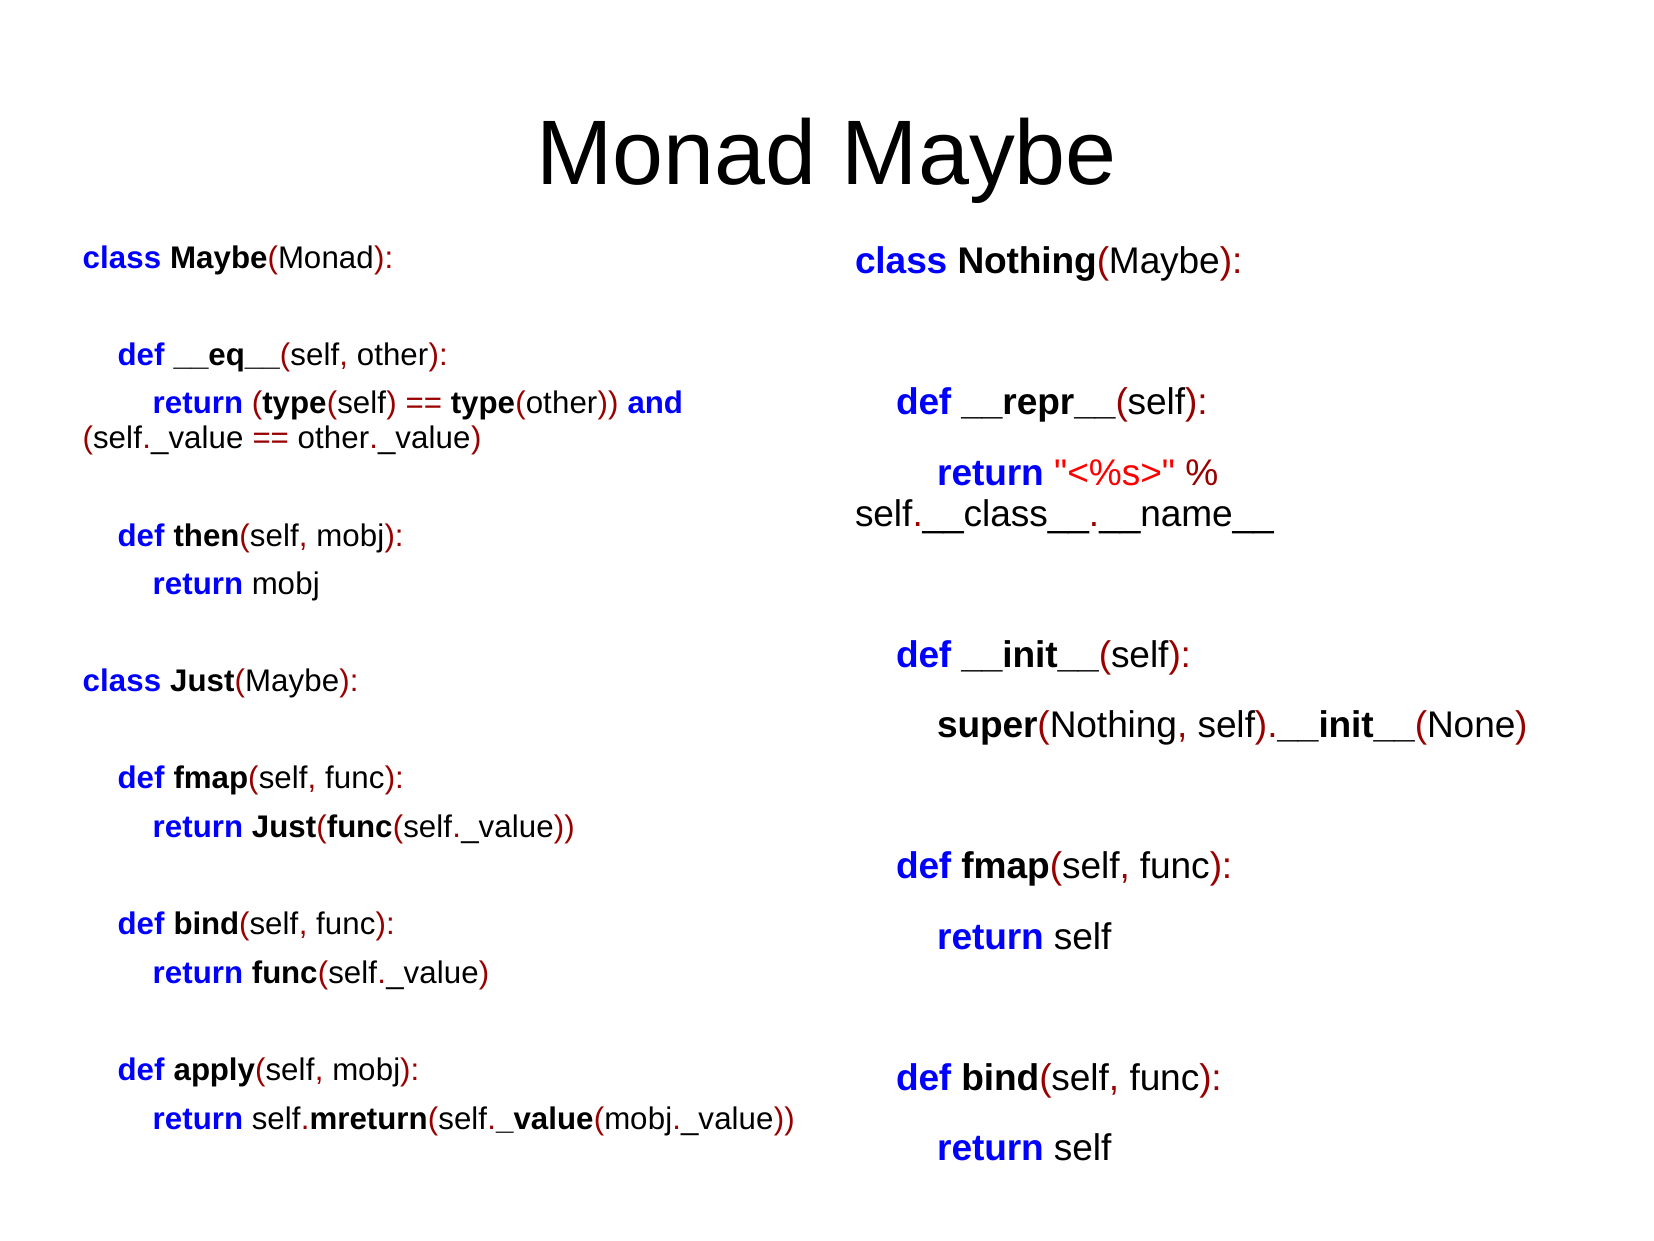

# Monad Maybe
class Maybe(Monad):
 def __eq__(self, other):
 return (type(self) == type(other)) and (self._value == other._value)
 def then(self, mobj):
 return mobj
class Just(Maybe):
 def fmap(self, func):
 return Just(func(self._value))
 def bind(self, func):
 return func(self._value)
 def apply(self, mobj):
 return self.mreturn(self._value(mobj._value))
class Nothing(Maybe):
 def __repr__(self):
 return "<%s>" % self.__class__.__name__
 def __init__(self):
 super(Nothing, self).__init__(None)
 def fmap(self, func):
 return self
 def bind(self, func):
 return self